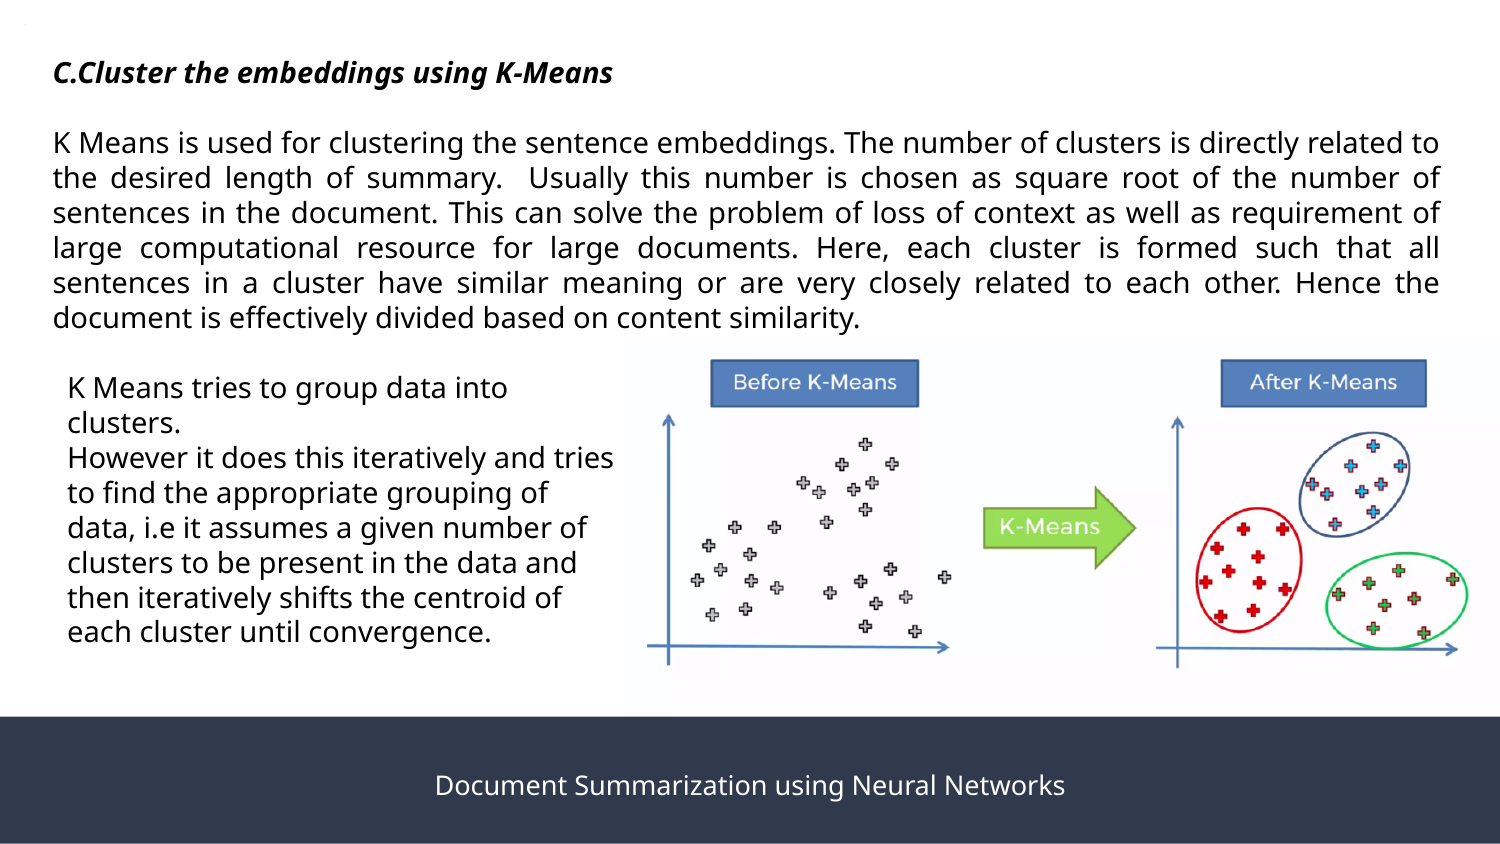

C.Cluster the embeddings using K-Means
K Means is used for clustering the sentence embeddings. The number of clusters is directly related to the desired length of summary. Usually this number is chosen as square root of the number of sentences in the document. This can solve the problem of loss of context as well as requirement of large computational resource for large documents. Here, each cluster is formed such that all sentences in a cluster have similar meaning or are very closely related to each other. Hence the document is effectively divided based on content similarity.
K Means tries to group data into clusters.
However it does this iteratively and tries to find the appropriate grouping of data, i.e it assumes a given number of clusters to be present in the data and then iteratively shifts the centroid of each cluster until convergence.
# Document Summarization using Neural Networks